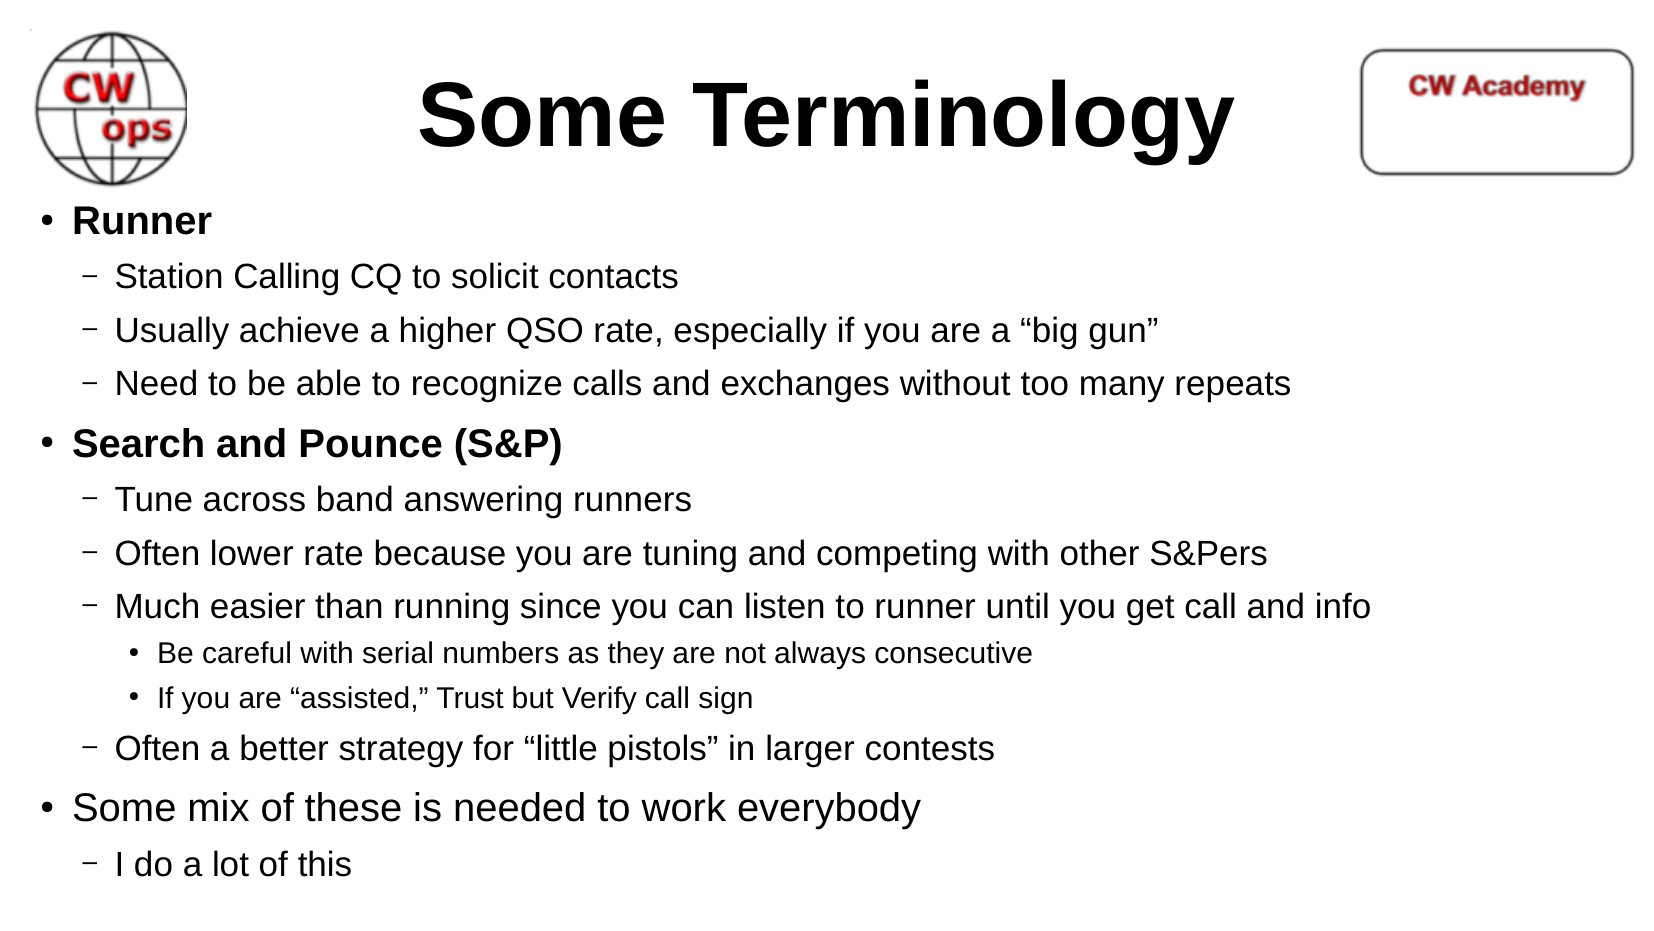

# Some Terminology
Runner
Station Calling CQ to solicit contacts
Usually achieve a higher QSO rate, especially if you are a “big gun”
Need to be able to recognize calls and exchanges without too many repeats
Search and Pounce (S&P)
Tune across band answering runners
Often lower rate because you are tuning and competing with other S&Pers
Much easier than running since you can listen to runner until you get call and info
Be careful with serial numbers as they are not always consecutive
If you are “assisted,” Trust but Verify call sign
Often a better strategy for “little pistols” in larger contests
Some mix of these is needed to work everybody
I do a lot of this